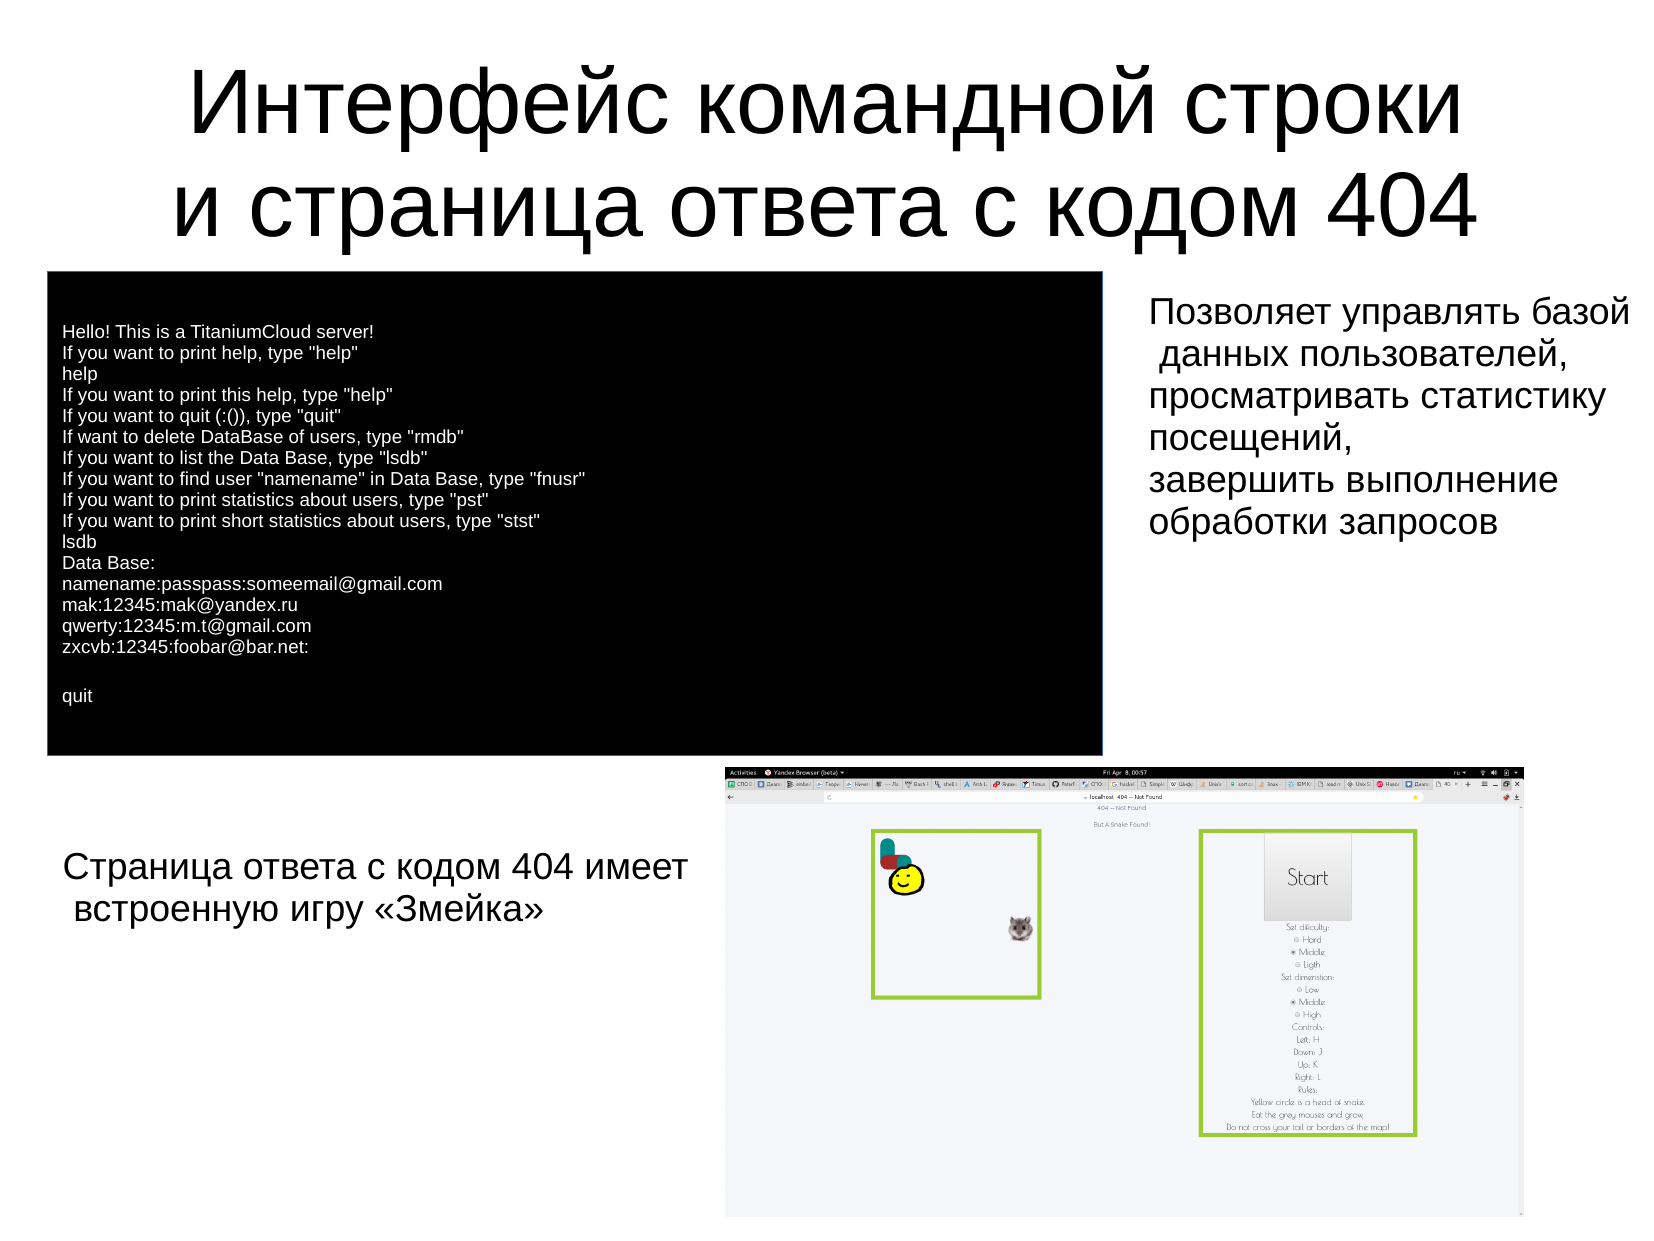

# Интерфейс командной строки и страница ответа с кодом 404
Hello! This is a TitaniumCloud server!
If you want to print help, type "help"
help
If you want to print this help, type "help"
If you want to quit (:()), type "quit"
If want to delete DataBase of users, type "rmdb"
If you want to list the Data Base, type "lsdb"
If you want to find user "namename" in Data Base, type "fnusr"
If you want to print statistics about users, type "pst"
If you want to print short statistics about users, type "stst"
lsdb
Data Base:
namename:passpass:someemail@gmail.com
mak:12345:mak@yandex.ru
qwerty:12345:m.t@gmail.com
zxcvb:12345:foobar@bar.net:
quit
Позволяет управлять базой
 данных пользователей,
просматривать статистику
посещений,
завершить выполнение
обработки запросов
Страница ответа с кодом 404 имеет
 встроенную игру «Змейка»